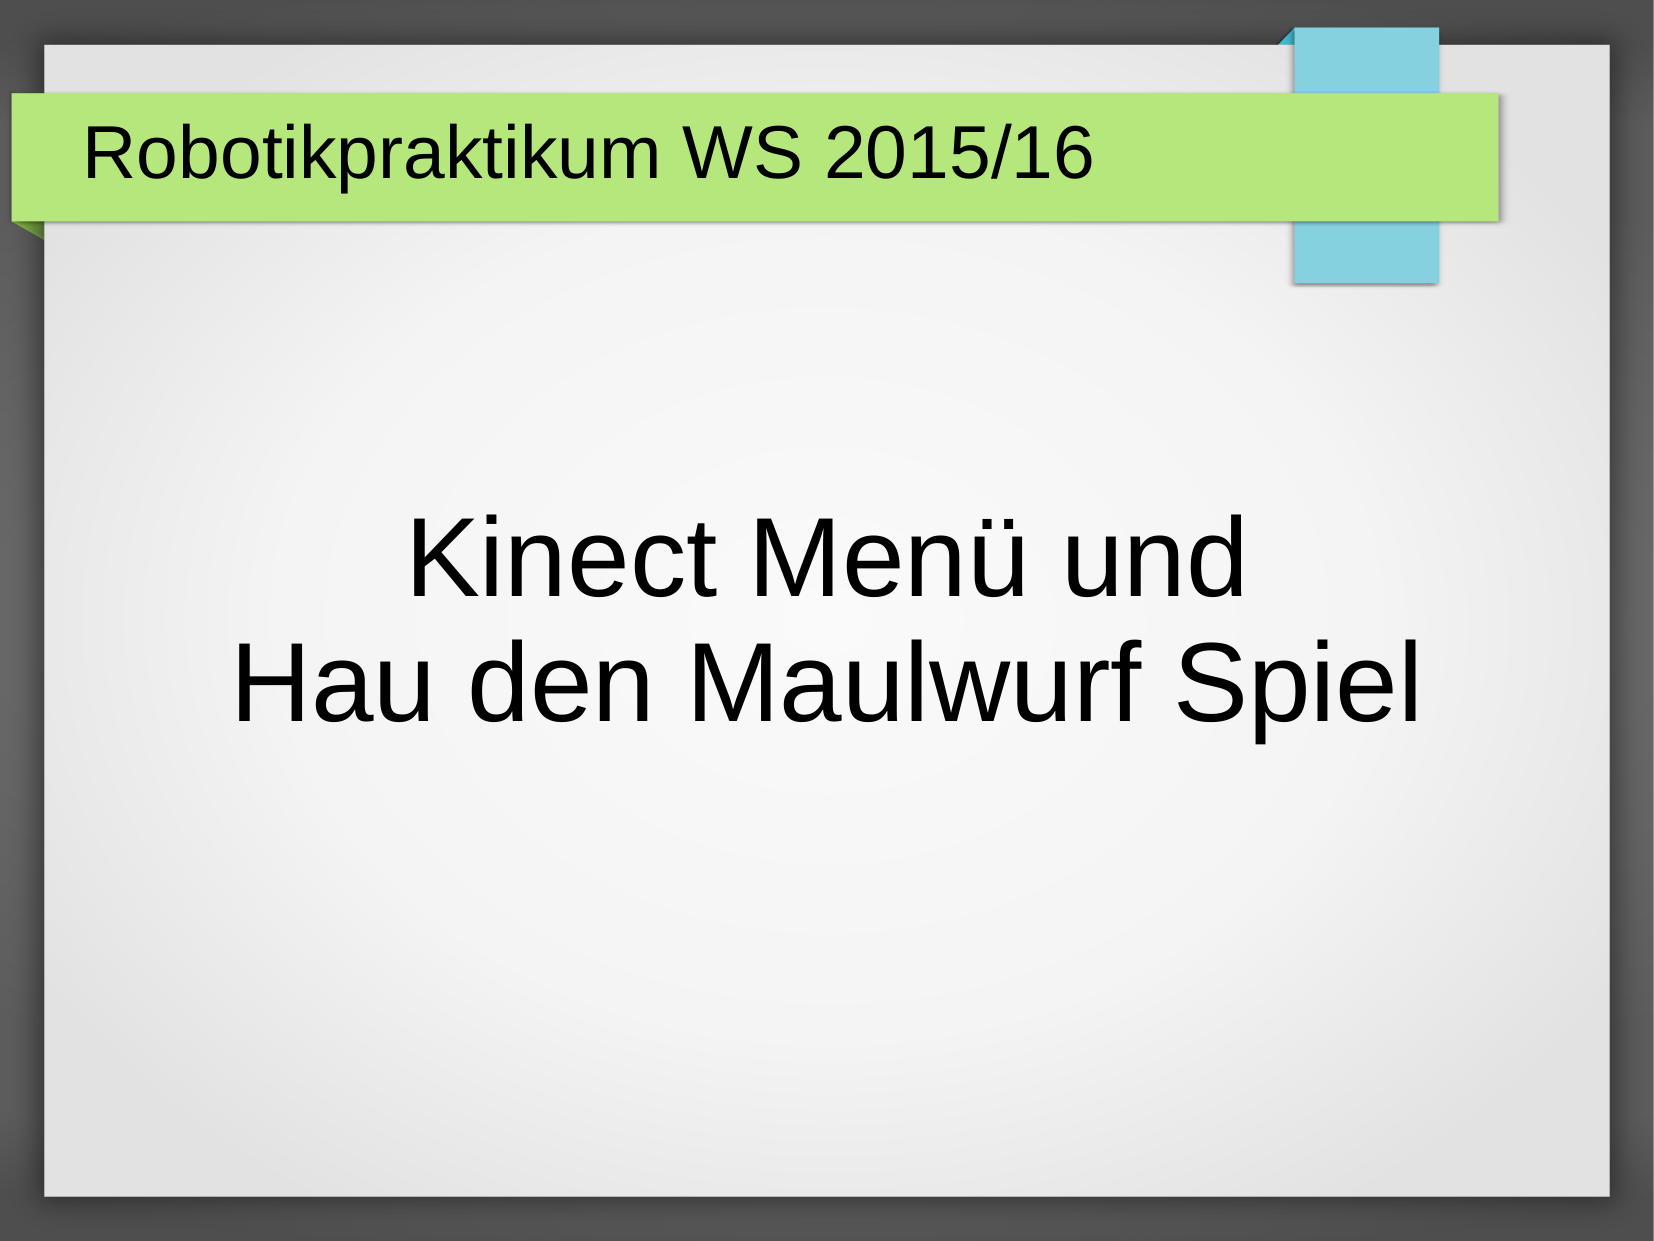

# Robotikpraktikum WS 2015/16
Kinect Menü und
Hau den Maulwurf Spiel